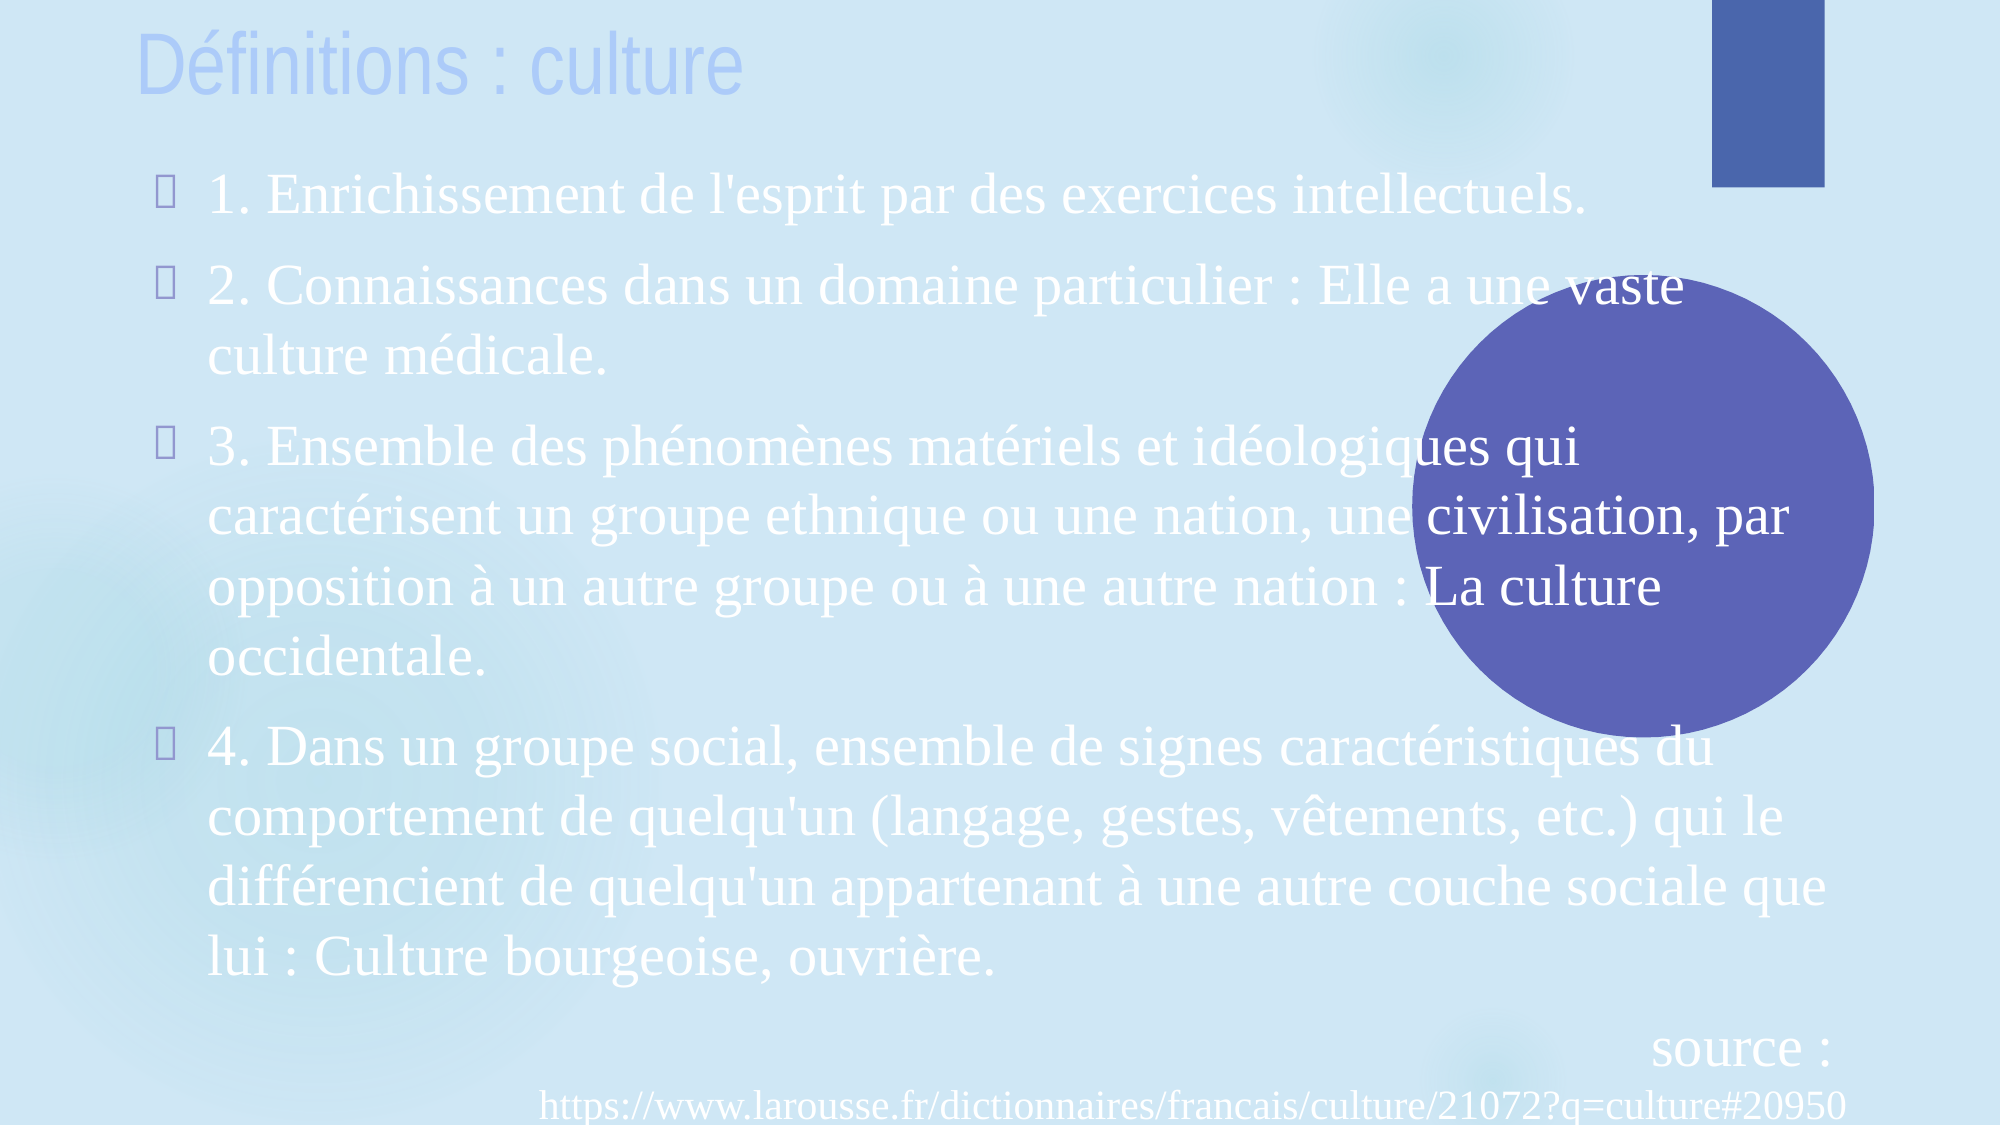

# Définitions : culture
1. Enrichissement de l'esprit par des exercices intellectuels.
2. Connaissances dans un domaine particulier : Elle a une vaste culture médicale.
3. Ensemble des phénomènes matériels et idéologiques qui caractérisent un groupe ethnique ou une nation, une civilisation, par opposition à un autre groupe ou à une autre nation : La culture occidentale.
4. Dans un groupe social, ensemble de signes caractéristiques du comportement de quelqu'un (langage, gestes, vêtements, etc.) qui le différencient de quelqu'un appartenant à une autre couche sociale que lui : Culture bourgeoise, ouvrière.
							source : https://www.larousse.fr/dictionnaires/francais/culture/21072?q=culture#20950